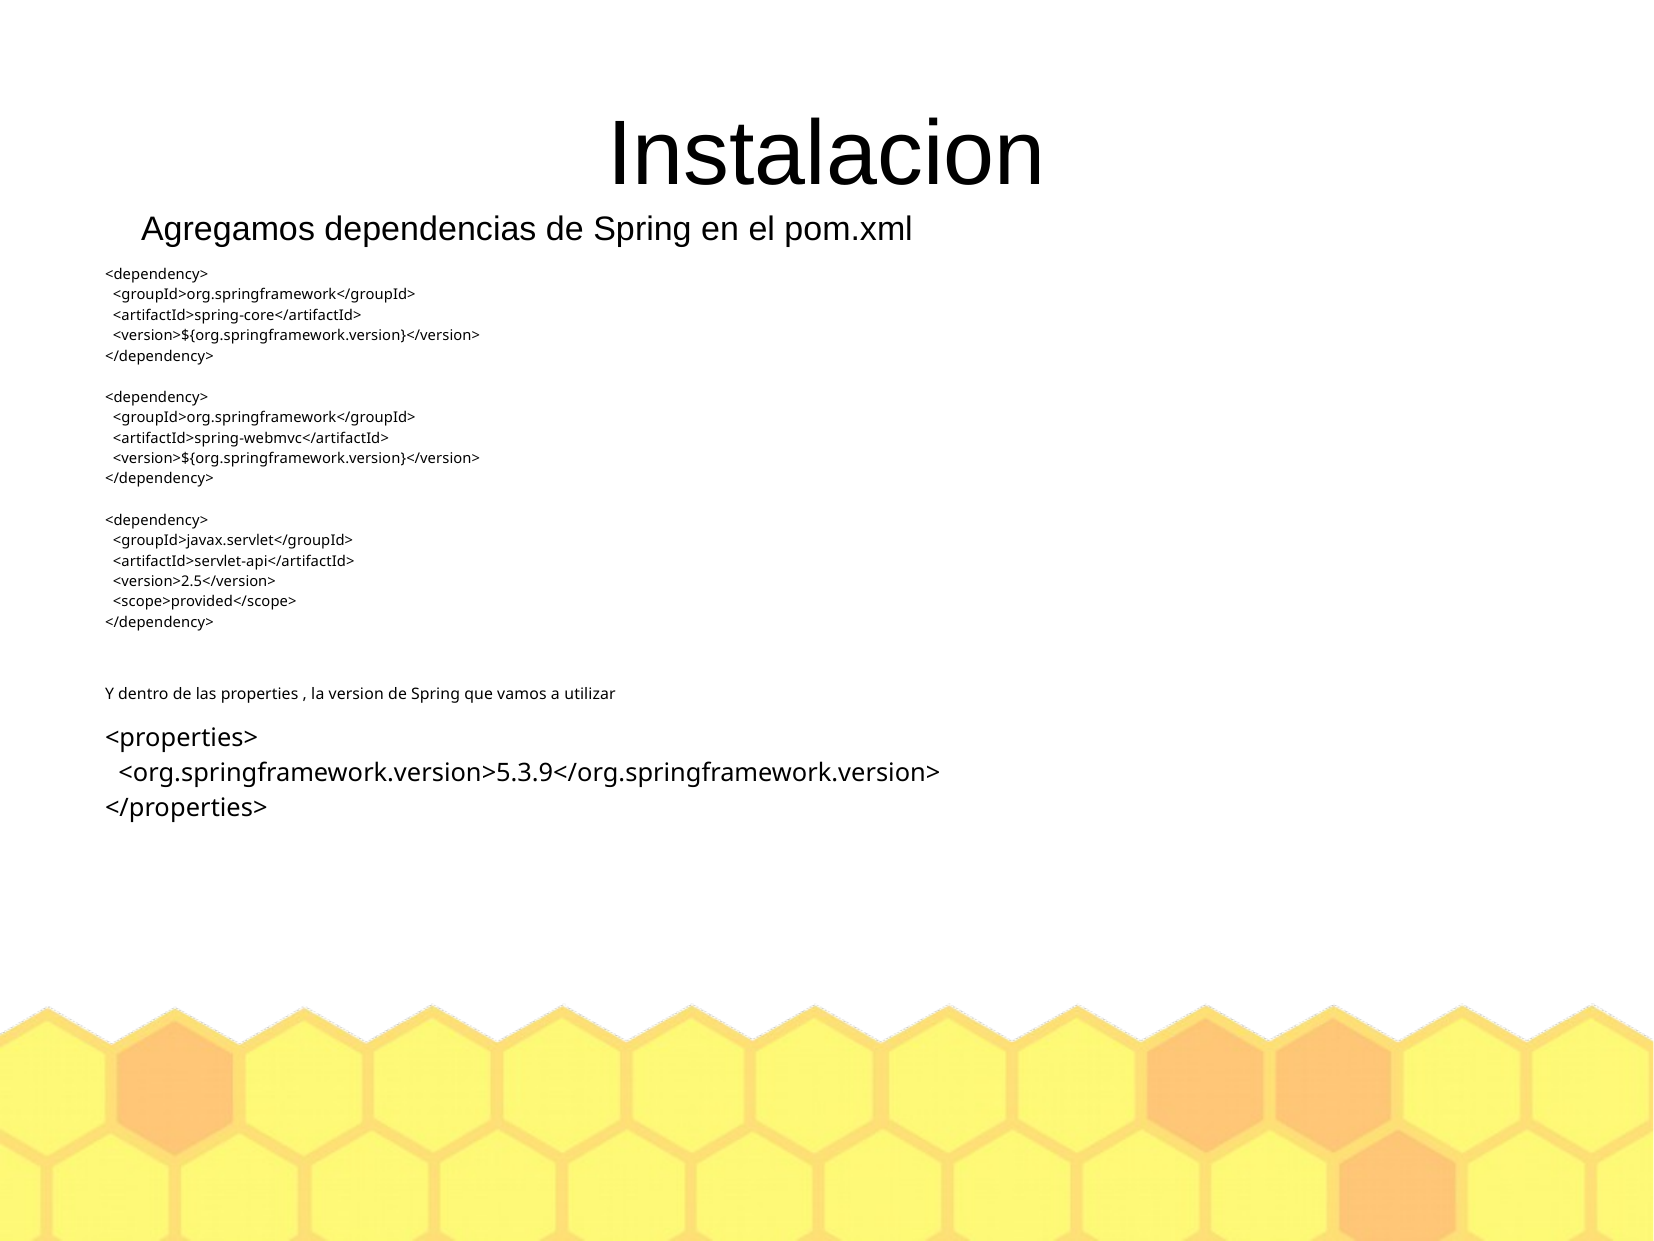

# Instalacion
Agregamos dependencias de Spring en el pom.xml
<dependency>
 <groupId>org.springframework</groupId>
 <artifactId>spring-core</artifactId>
 <version>${org.springframework.version}</version>
</dependency>
<dependency>
 <groupId>org.springframework</groupId>
 <artifactId>spring-webmvc</artifactId>
 <version>${org.springframework.version}</version>
</dependency>
<dependency>
 <groupId>javax.servlet</groupId>
 <artifactId>servlet-api</artifactId>
 <version>2.5</version>
 <scope>provided</scope>
</dependency>
Y dentro de las properties , la version de Spring que vamos a utilizar
<properties>
 <org.springframework.version>5.3.9</org.springframework.version>
</properties>